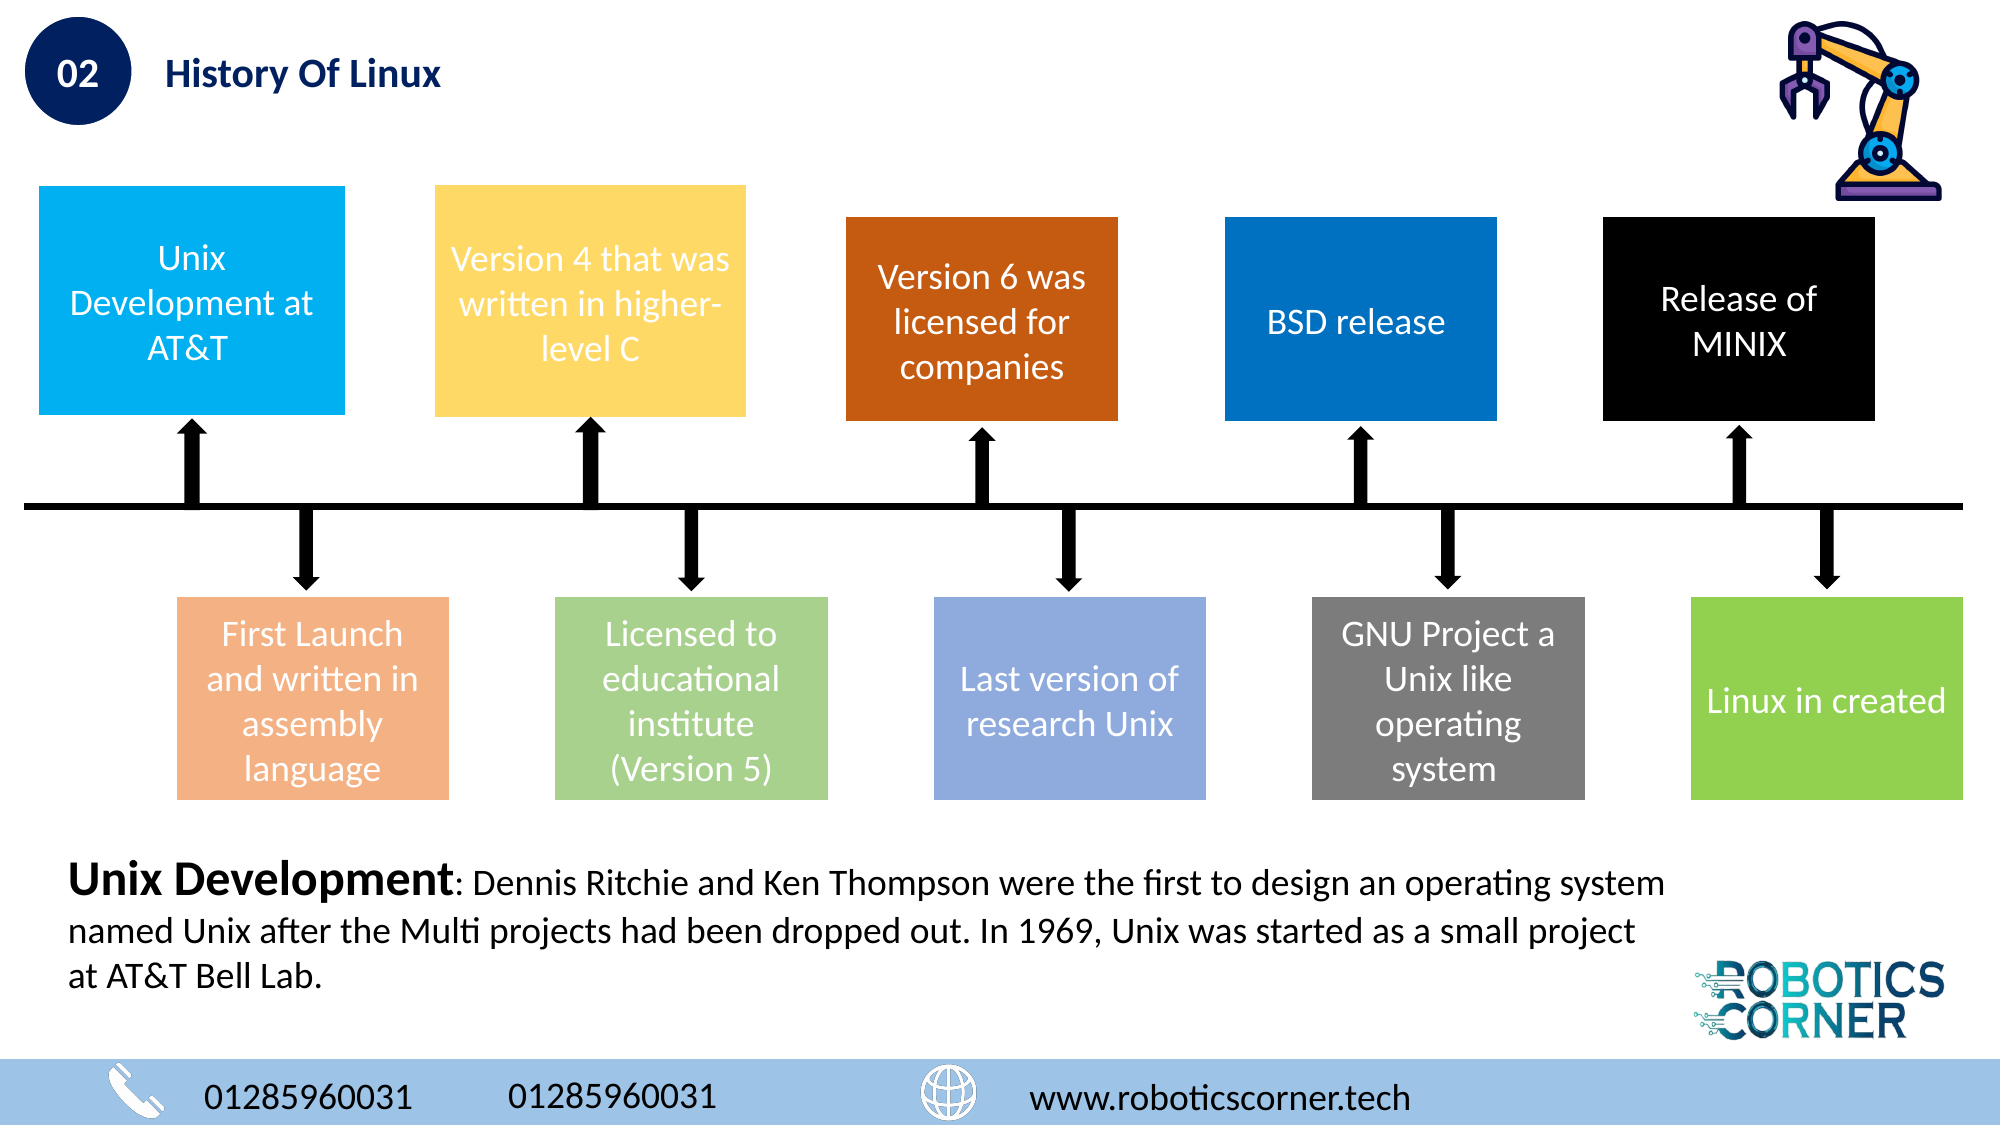

02
History Of Linux
Version 4 that was written in higher-level C
Unix Development at AT&T
Version 6 was licensed for companies
BSD release
Release of MINIX
GNU Project a Unix like operating system
Linux in created
First Launch and written in assembly language
Licensed to educational institute (Version 5)
Last version of research Unix
Unix Development: Dennis Ritchie and Ken Thompson were the first to design an operating system named Unix after the Multi projects had been dropped out. In 1969, Unix was started as a small project at AT&T Bell Lab.
01285960031
01285960031
www.roboticscorner.tech